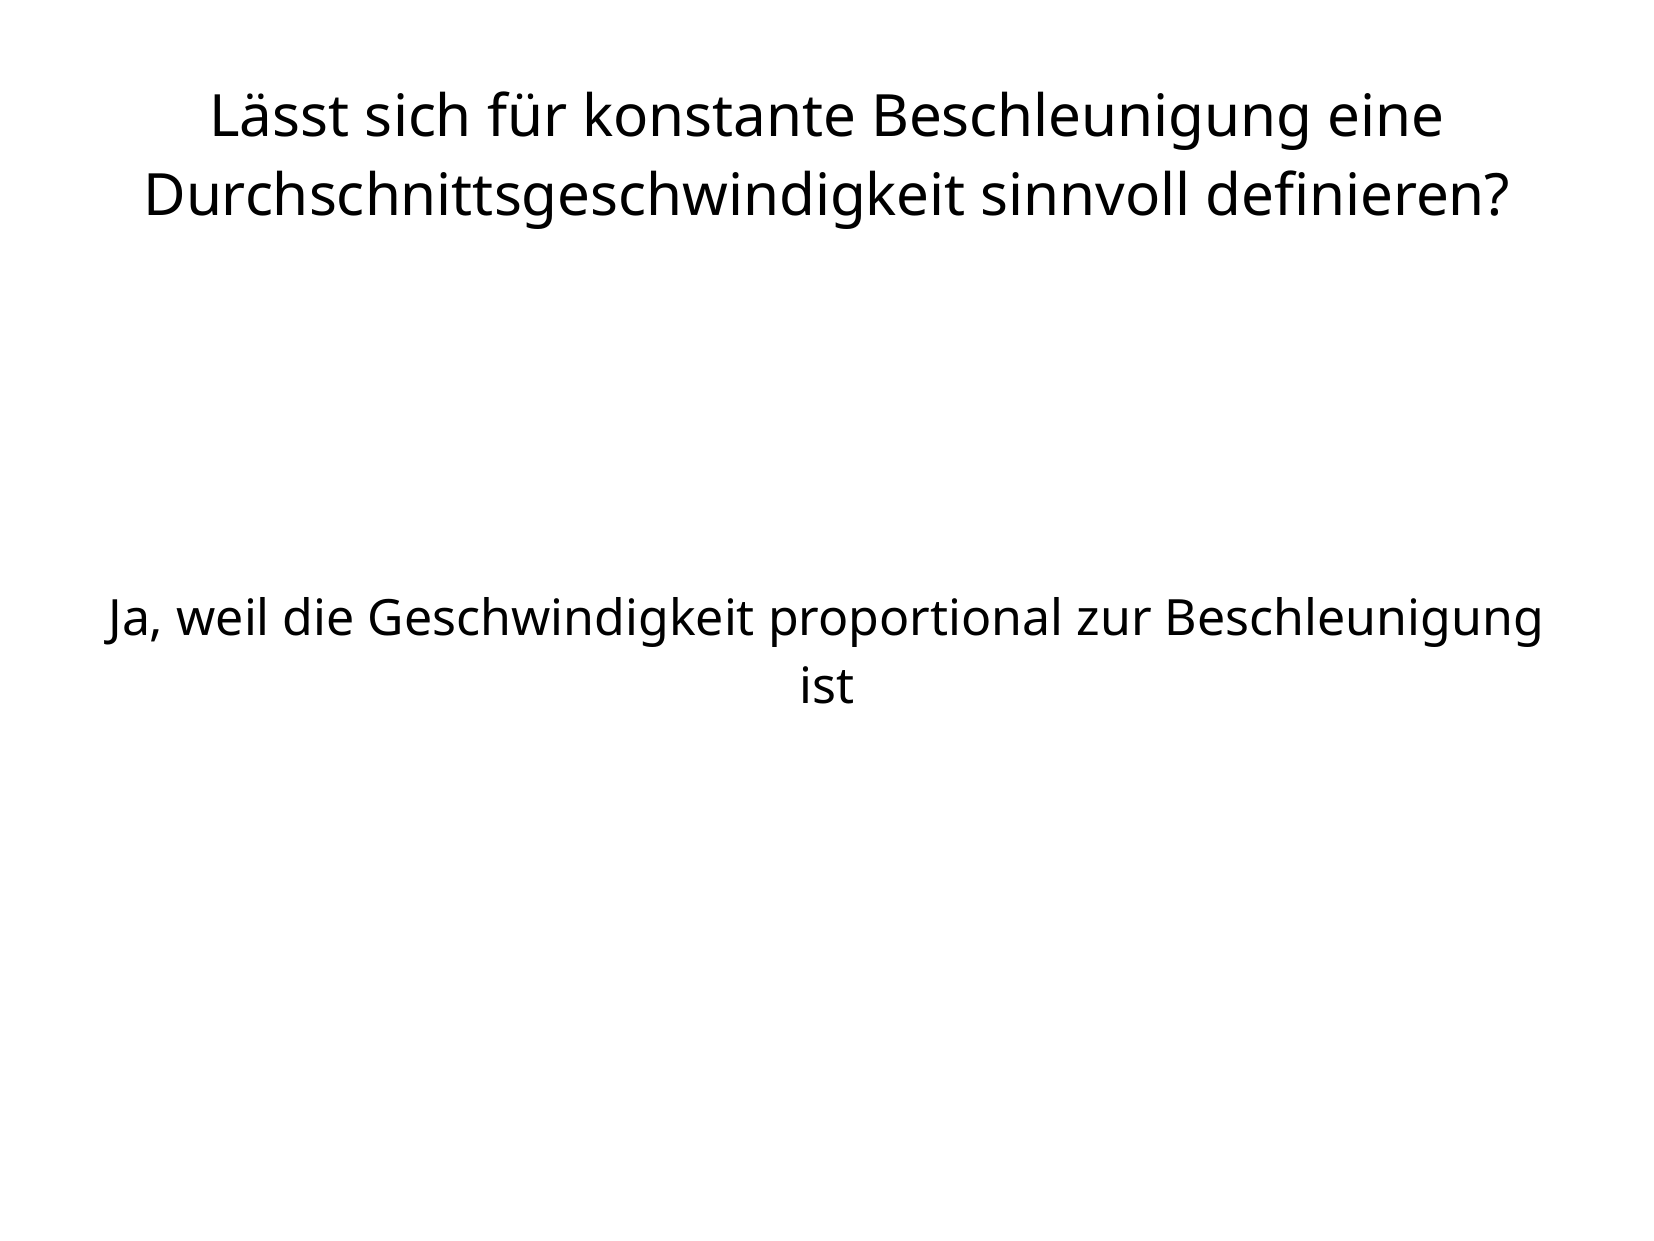

# Lässt sich für konstante Beschleunigung eine Durchschnittsgeschwindigkeit sinnvoll definieren?
Ja, weil die Geschwindigkeit proportional zur Beschleunigung ist